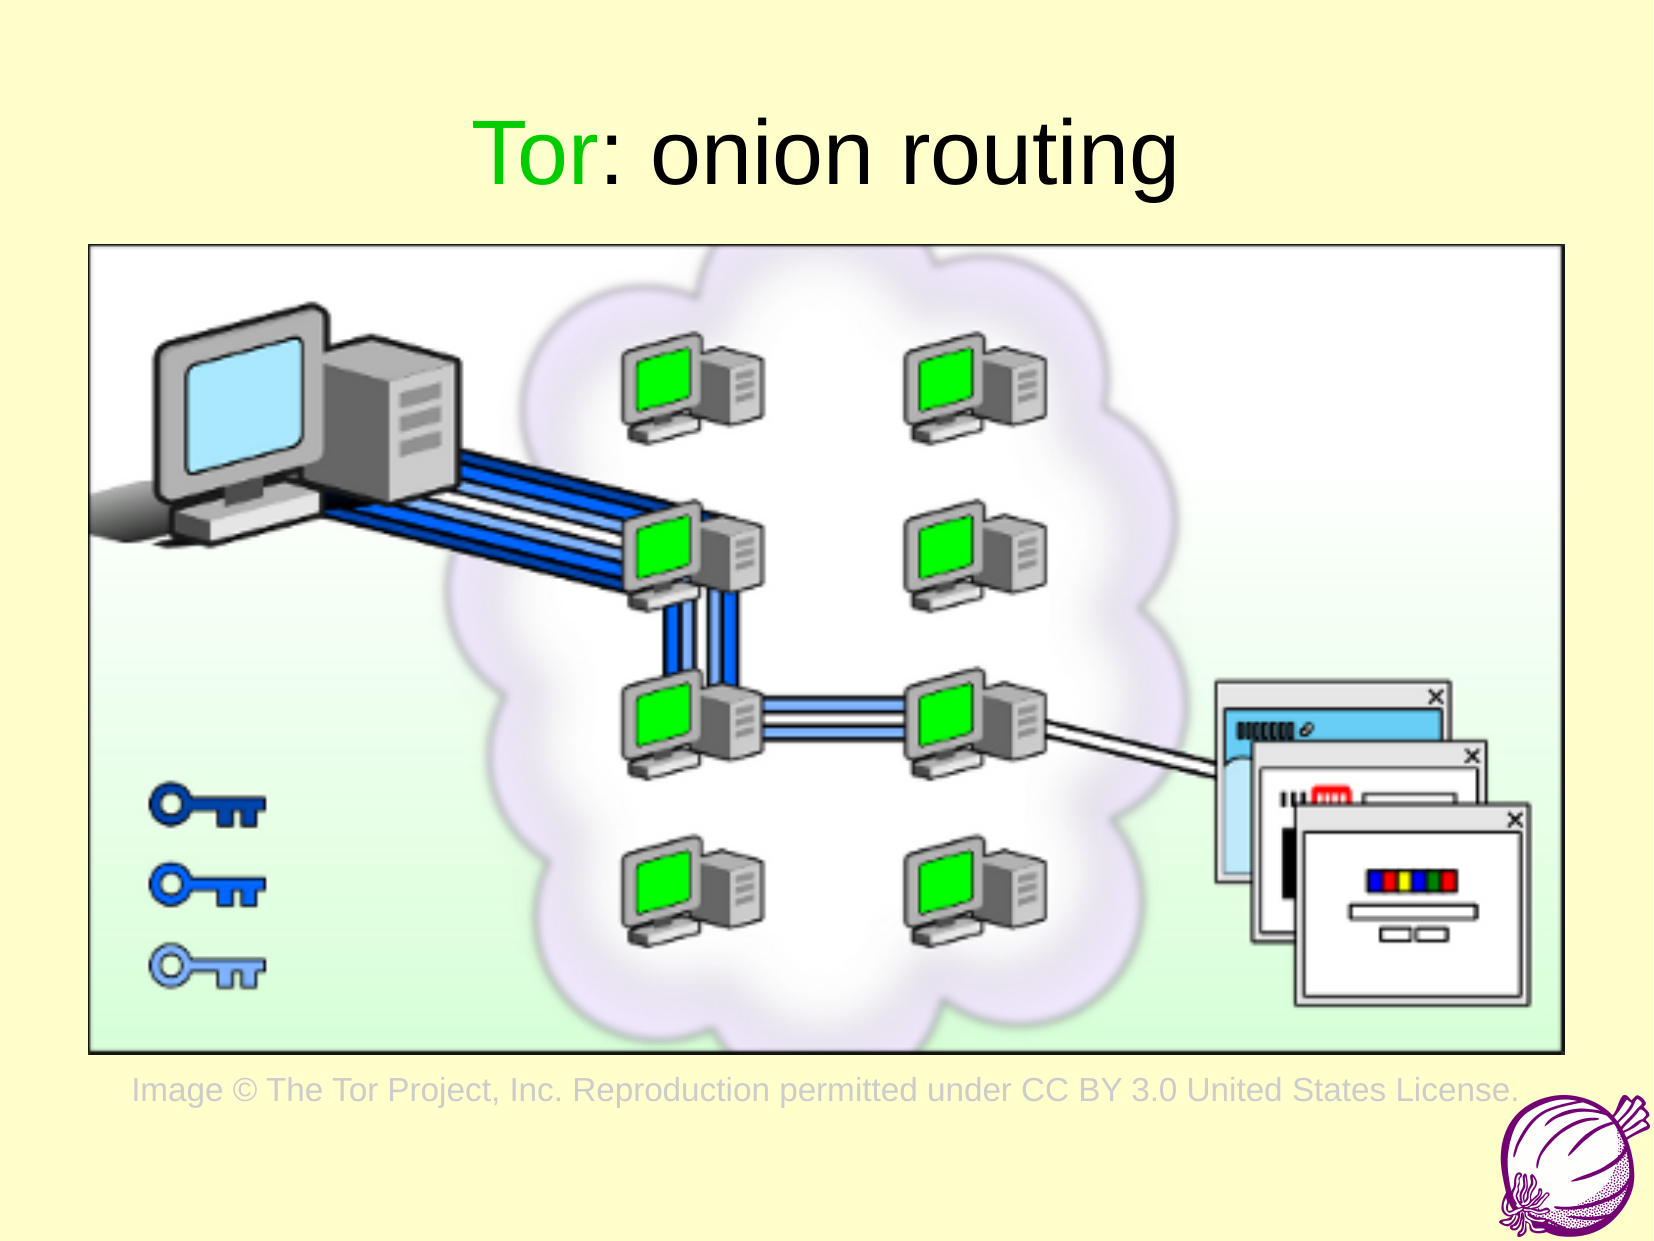

# Tor: onion routing
Image © The Tor Project, Inc. Reproduction permitted under CC BY 3.0 United States License.